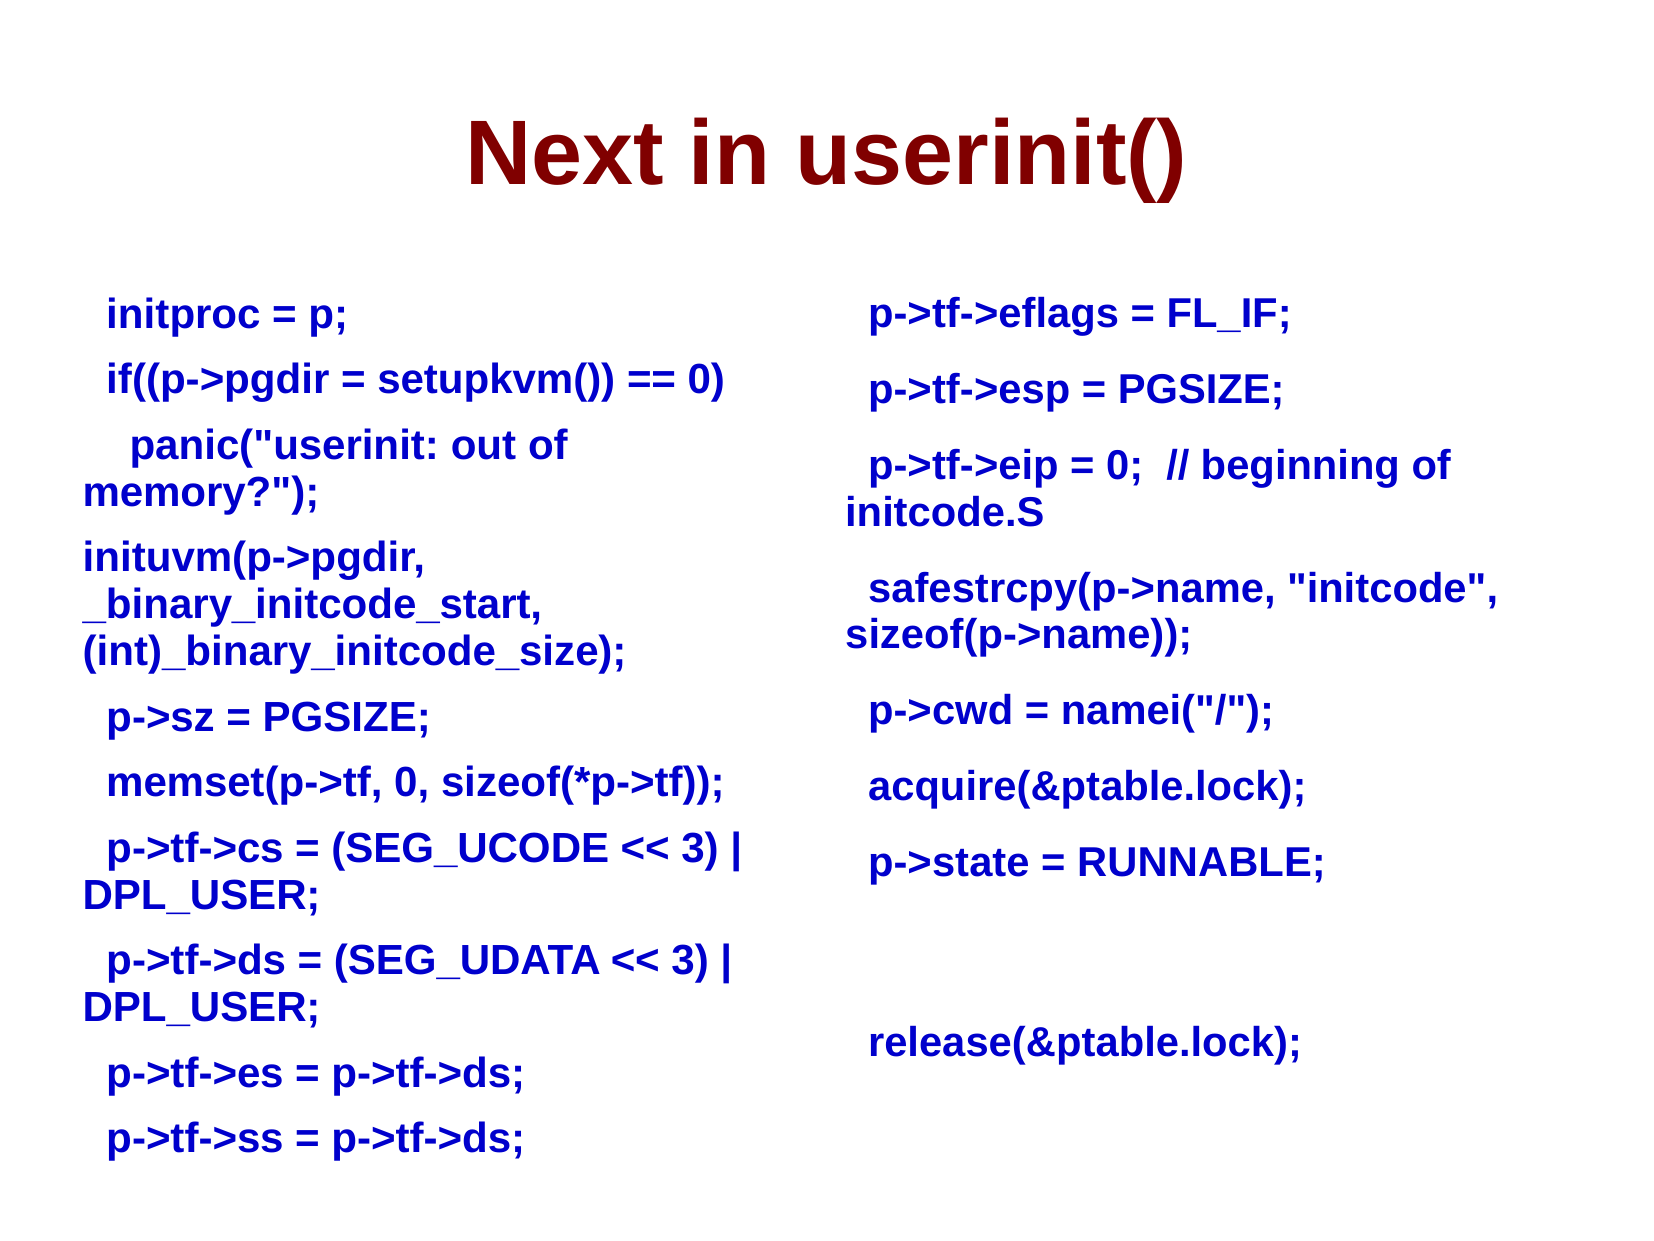

# Next in userinit()
 initproc = p;
 if((p->pgdir = setupkvm()) == 0)
 panic("userinit: out of memory?");
inituvm(p->pgdir, _binary_initcode_start, (int)_binary_initcode_size);
 p->sz = PGSIZE;
 memset(p->tf, 0, sizeof(*p->tf));
 p->tf->cs = (SEG_UCODE << 3) | DPL_USER;
 p->tf->ds = (SEG_UDATA << 3) | DPL_USER;
 p->tf->es = p->tf->ds;
 p->tf->ss = p->tf->ds;
 p->tf->eflags = FL_IF;
 p->tf->esp = PGSIZE;
 p->tf->eip = 0; // beginning of initcode.S
 safestrcpy(p->name, "initcode", sizeof(p->name));
 p->cwd = namei("/");
 acquire(&ptable.lock);
 p->state = RUNNABLE;
 release(&ptable.lock);